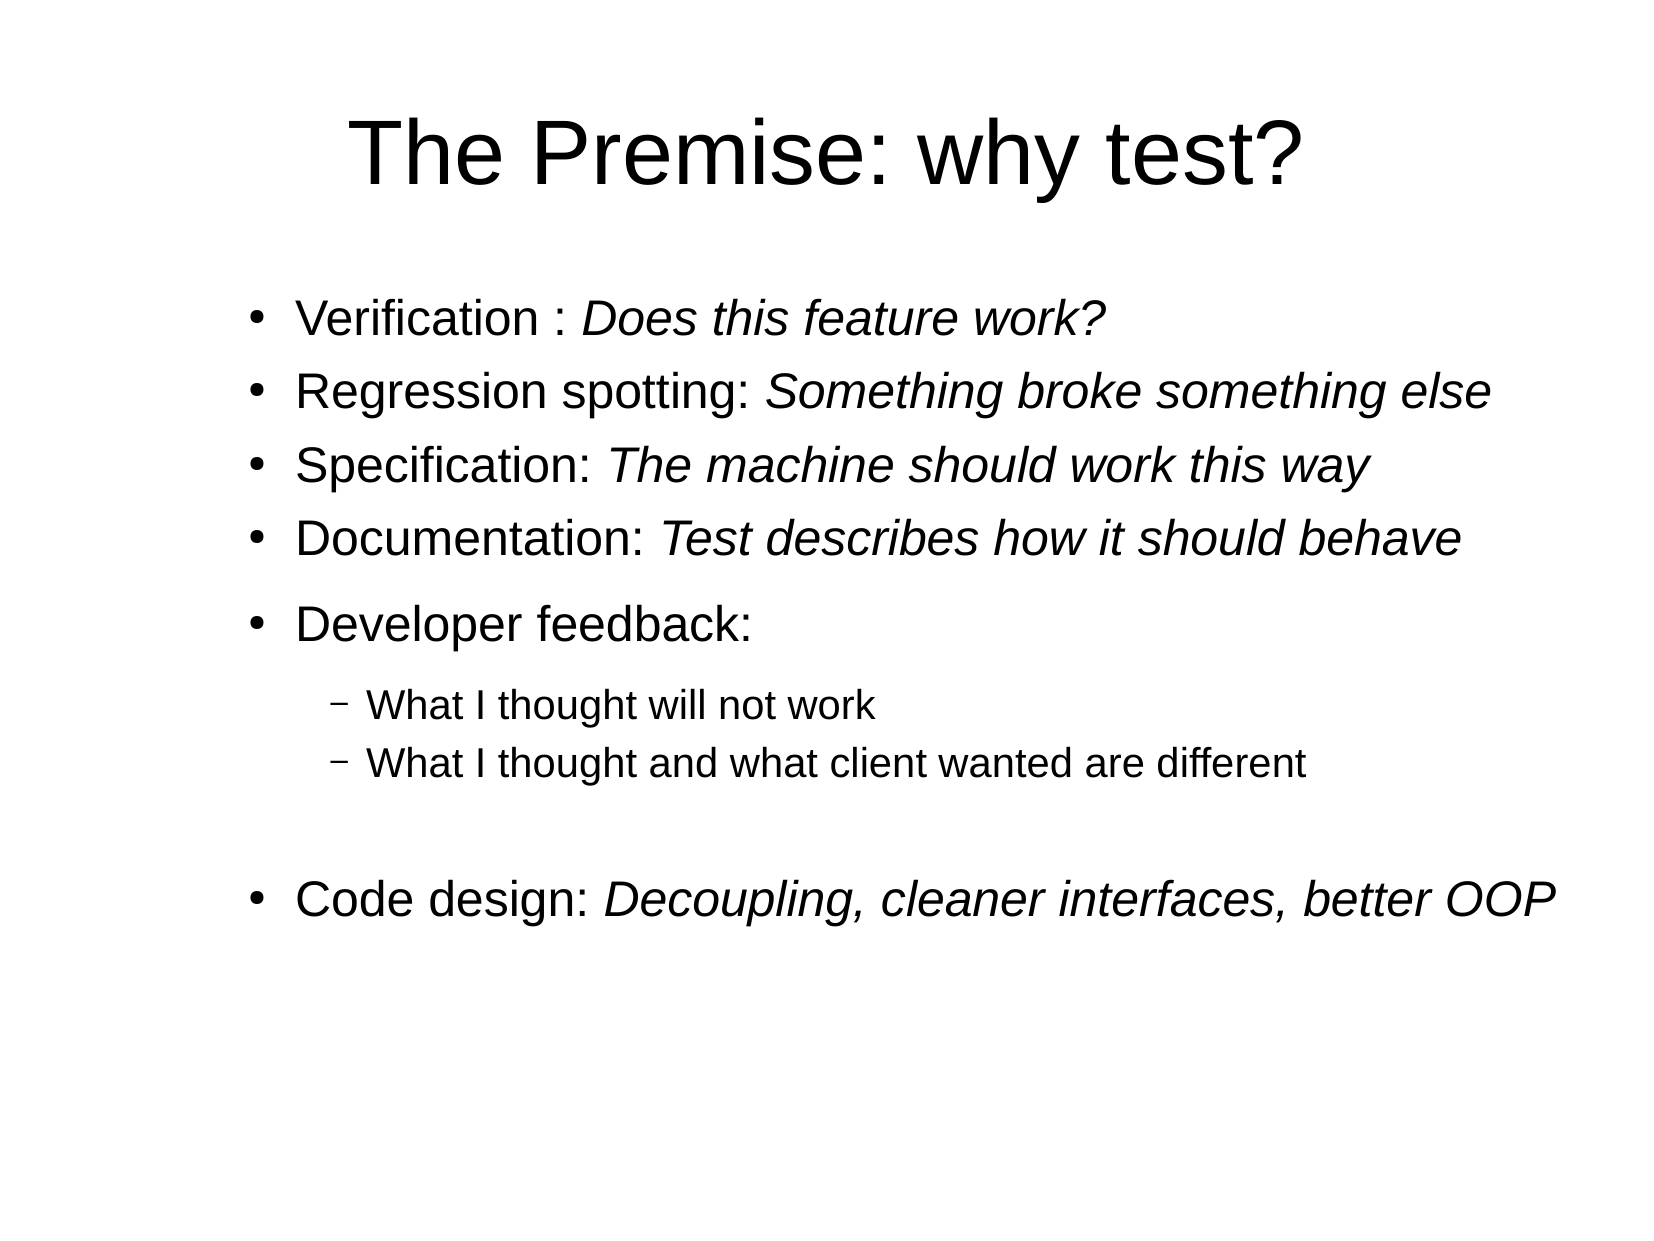

# The Premise: why test?
Verification : Does this feature work?
Regression spotting: Something broke something else
Specification: The machine should work this way
Documentation: Test describes how it should behave
Developer feedback:
What I thought will not work
What I thought and what client wanted are different
Code design: Decoupling, cleaner interfaces, better OOP